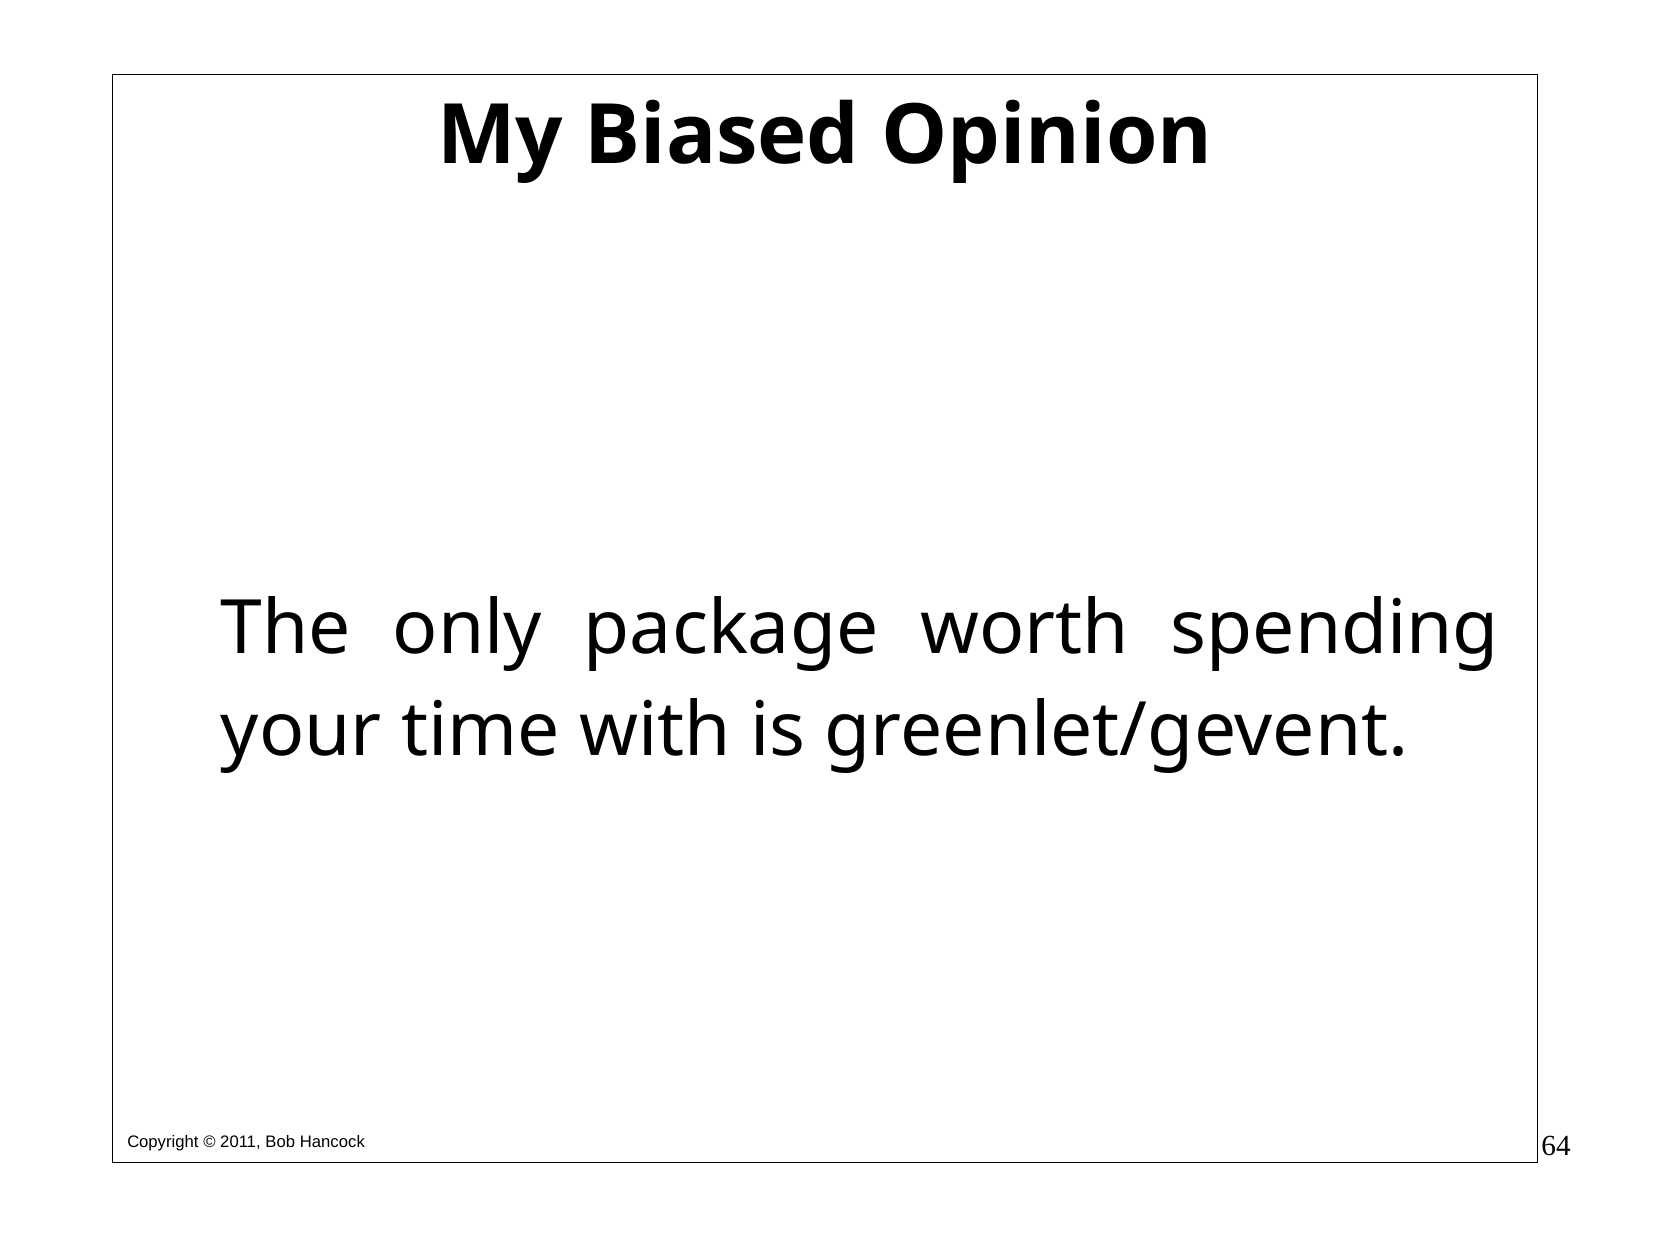

# My Biased Opinion
The only package worth spending your time with is greenlet/gevent.
Copyright © 2011, Bob Hancock
64